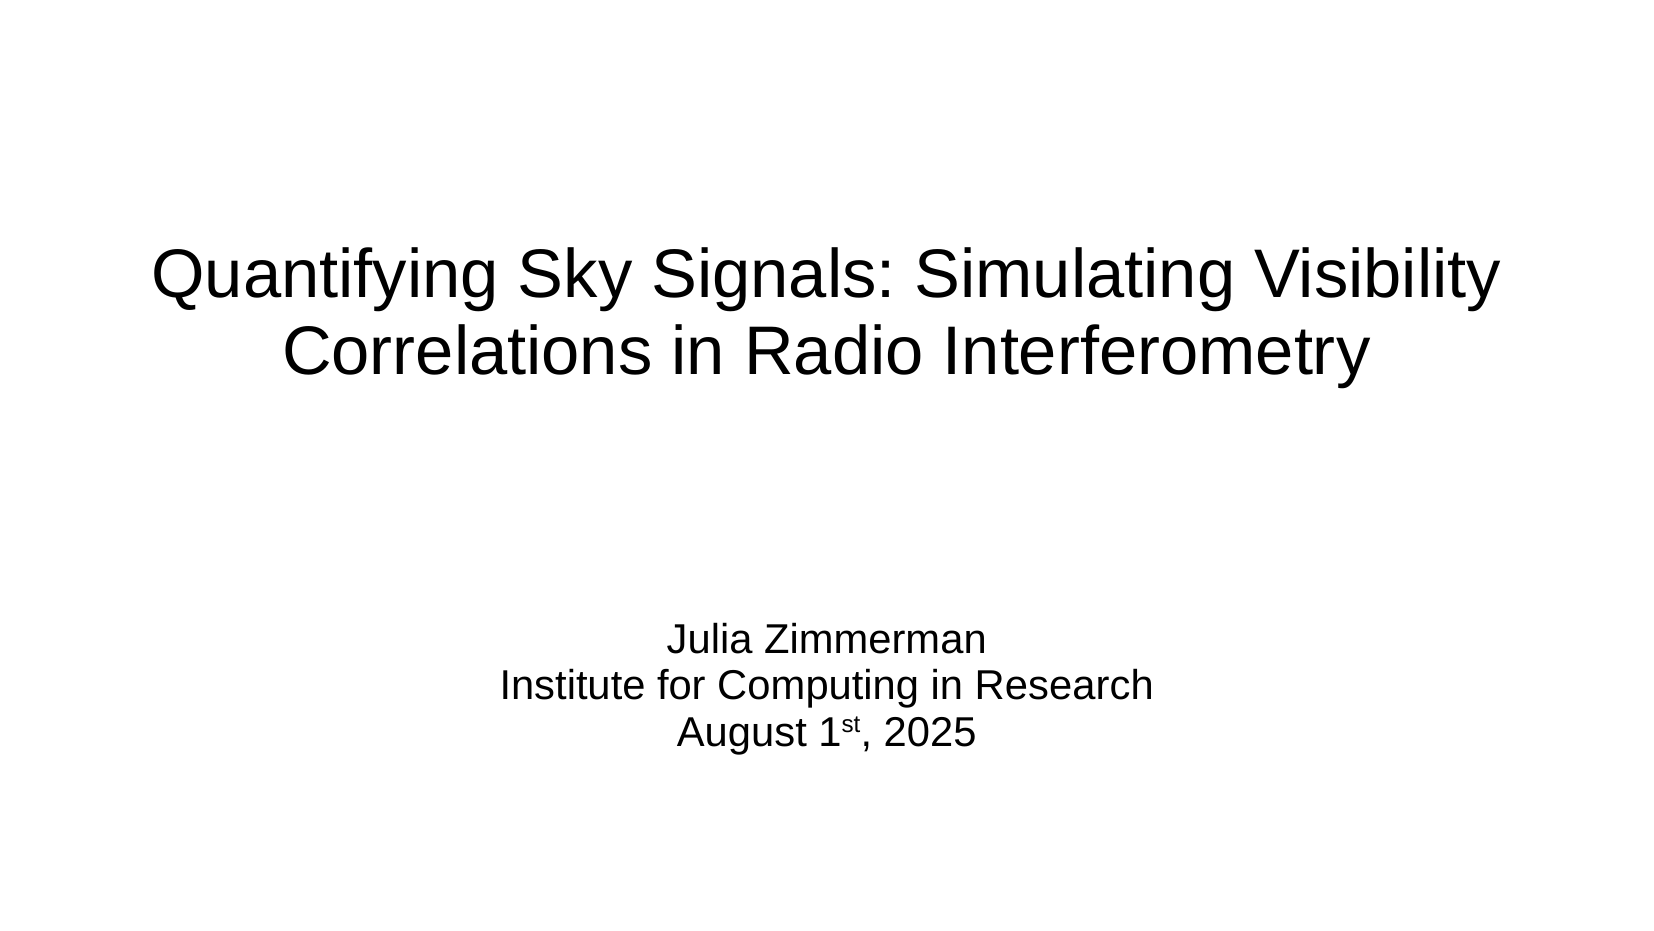

# Quantifying Sky Signals: Simulating Visibility Correlations in Radio Interferometry
Julia Zimmerman
Institute for Computing in Research
August 1st, 2025